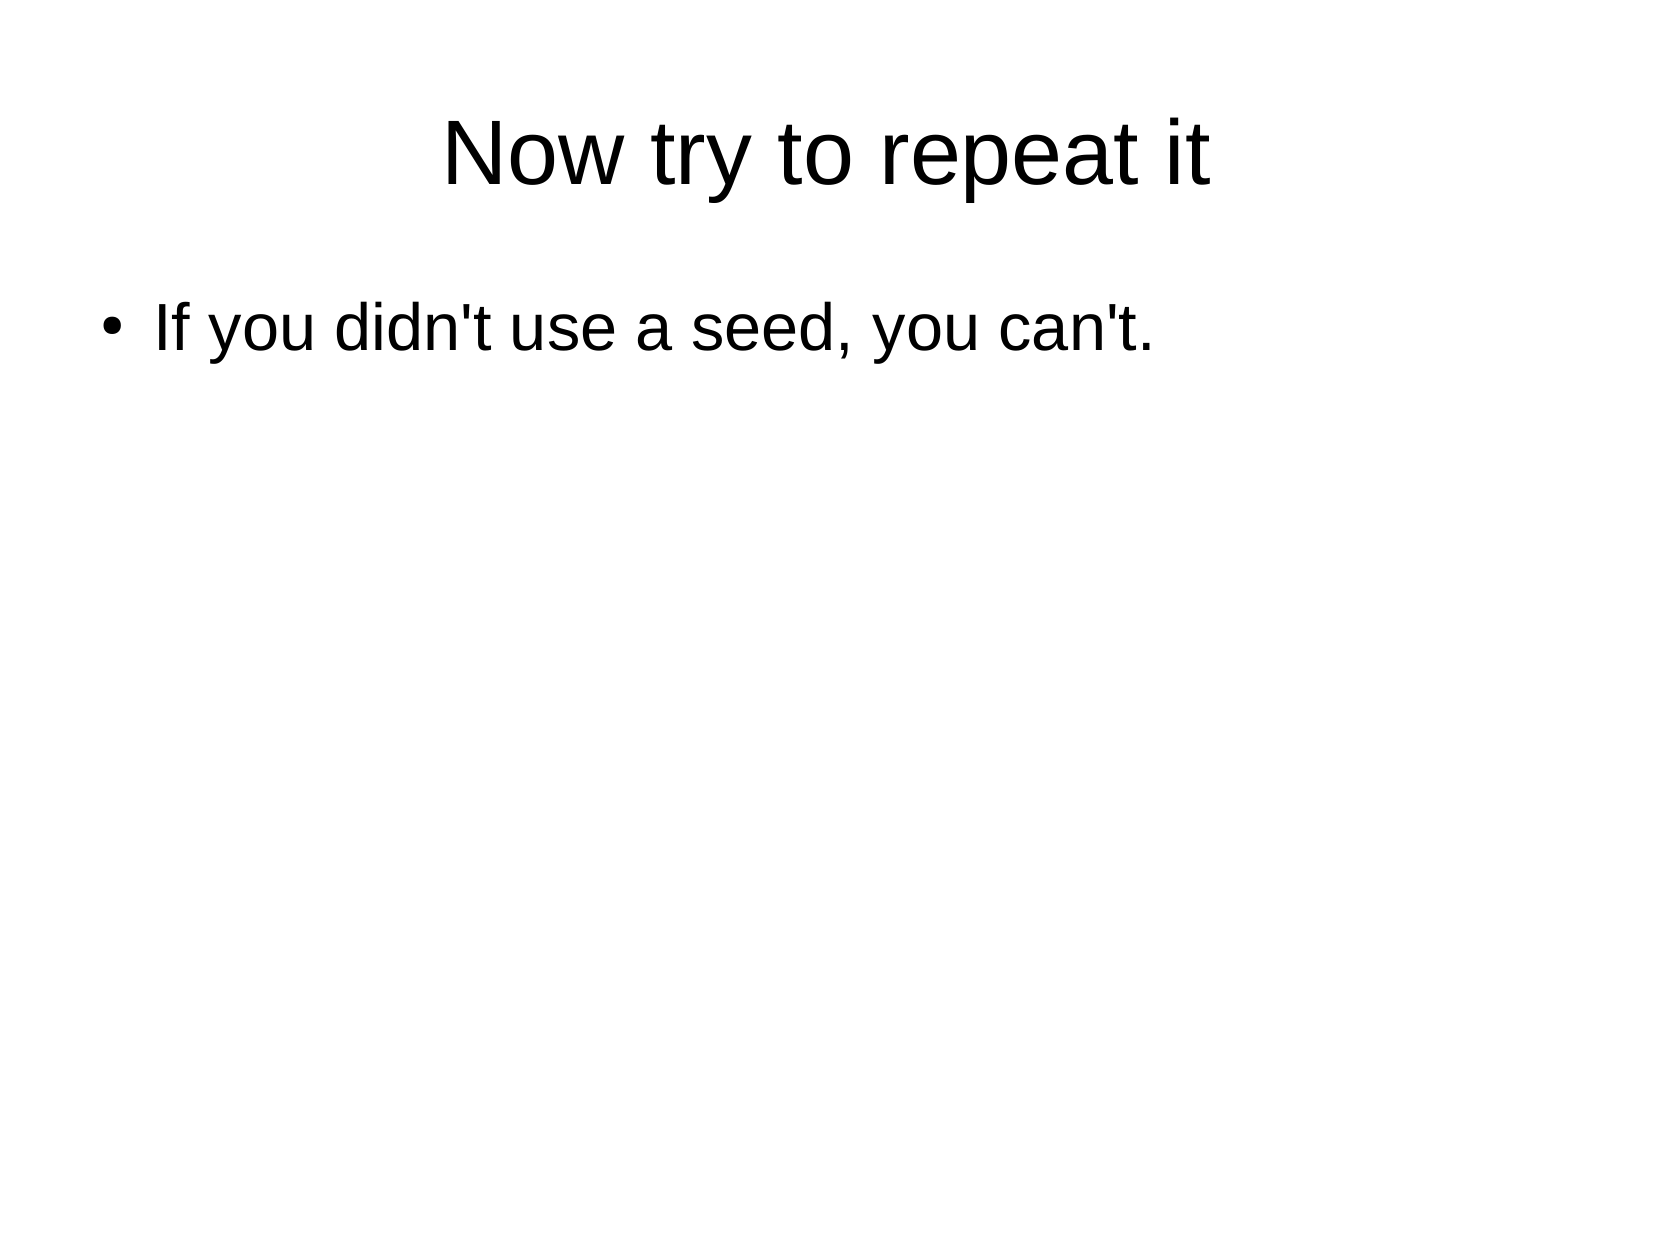

# Now try to repeat it
If you didn't use a seed, you can't.